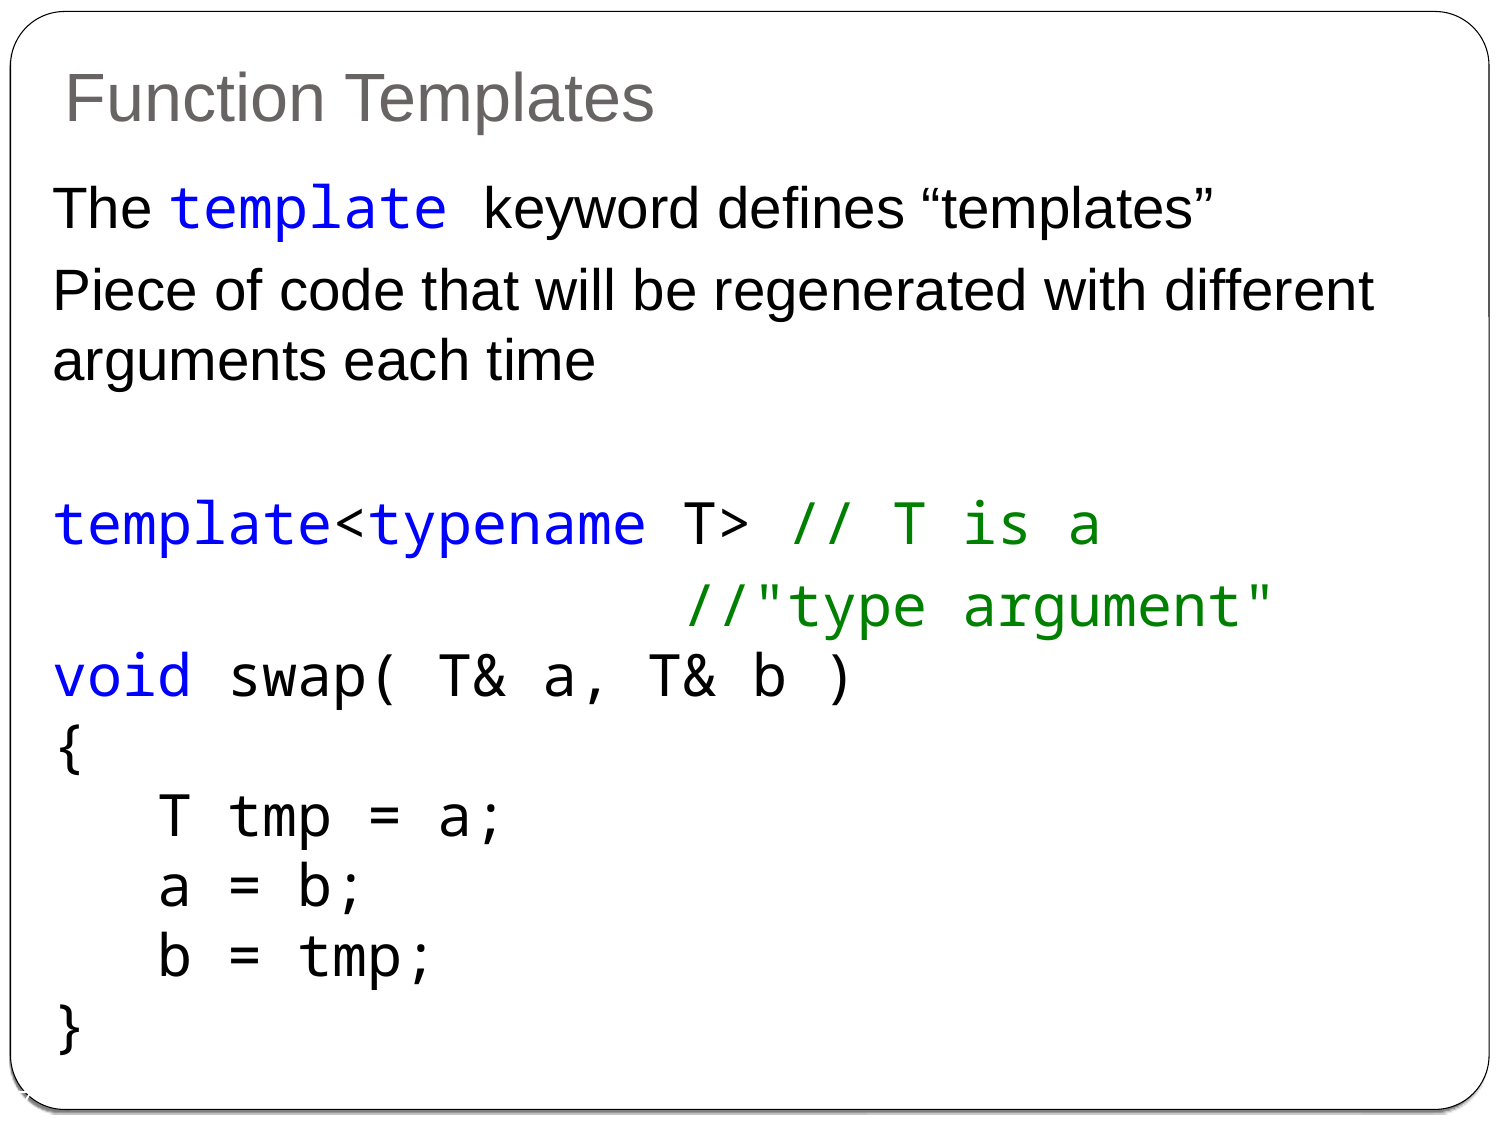

# Function Templates
The template keyword defines “templates”
Piece of code that will be regenerated with different arguments each time
template<typename T> // T is a
 //"type argument"
void swap( T& a, T& b )
{
   T tmp = a;
   a = b;
   b = tmp;
}